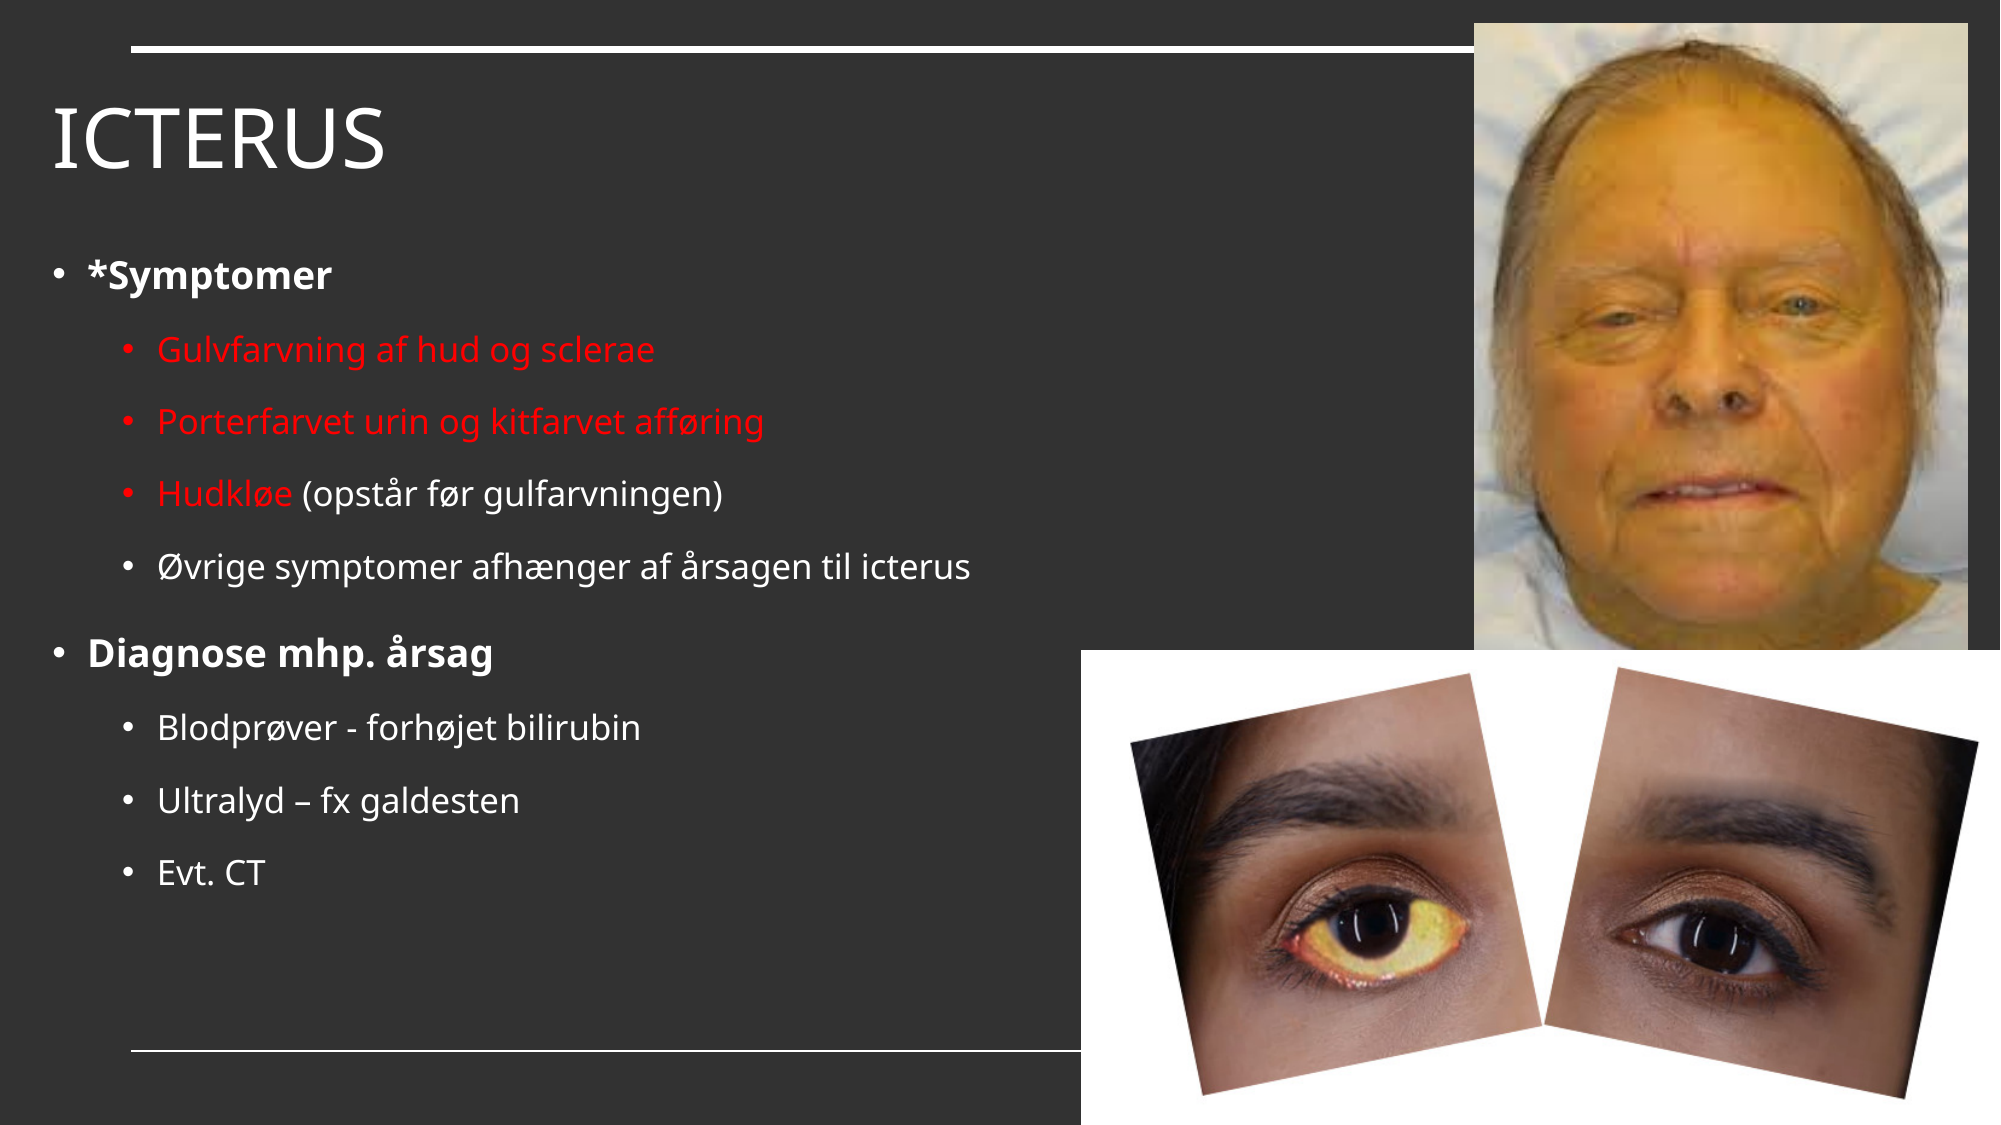

# Icterus
*Symptomer
Gulvfarvning af hud og sclerae
Porterfarvet urin og kitfarvet afføring
Hudkløe (opstår før gulfarvningen)
Øvrige symptomer afhænger af årsagen til icterus
Diagnose mhp. årsag
Blodprøver - forhøjet bilirubin
Ultralyd – fx galdesten
Evt. CT